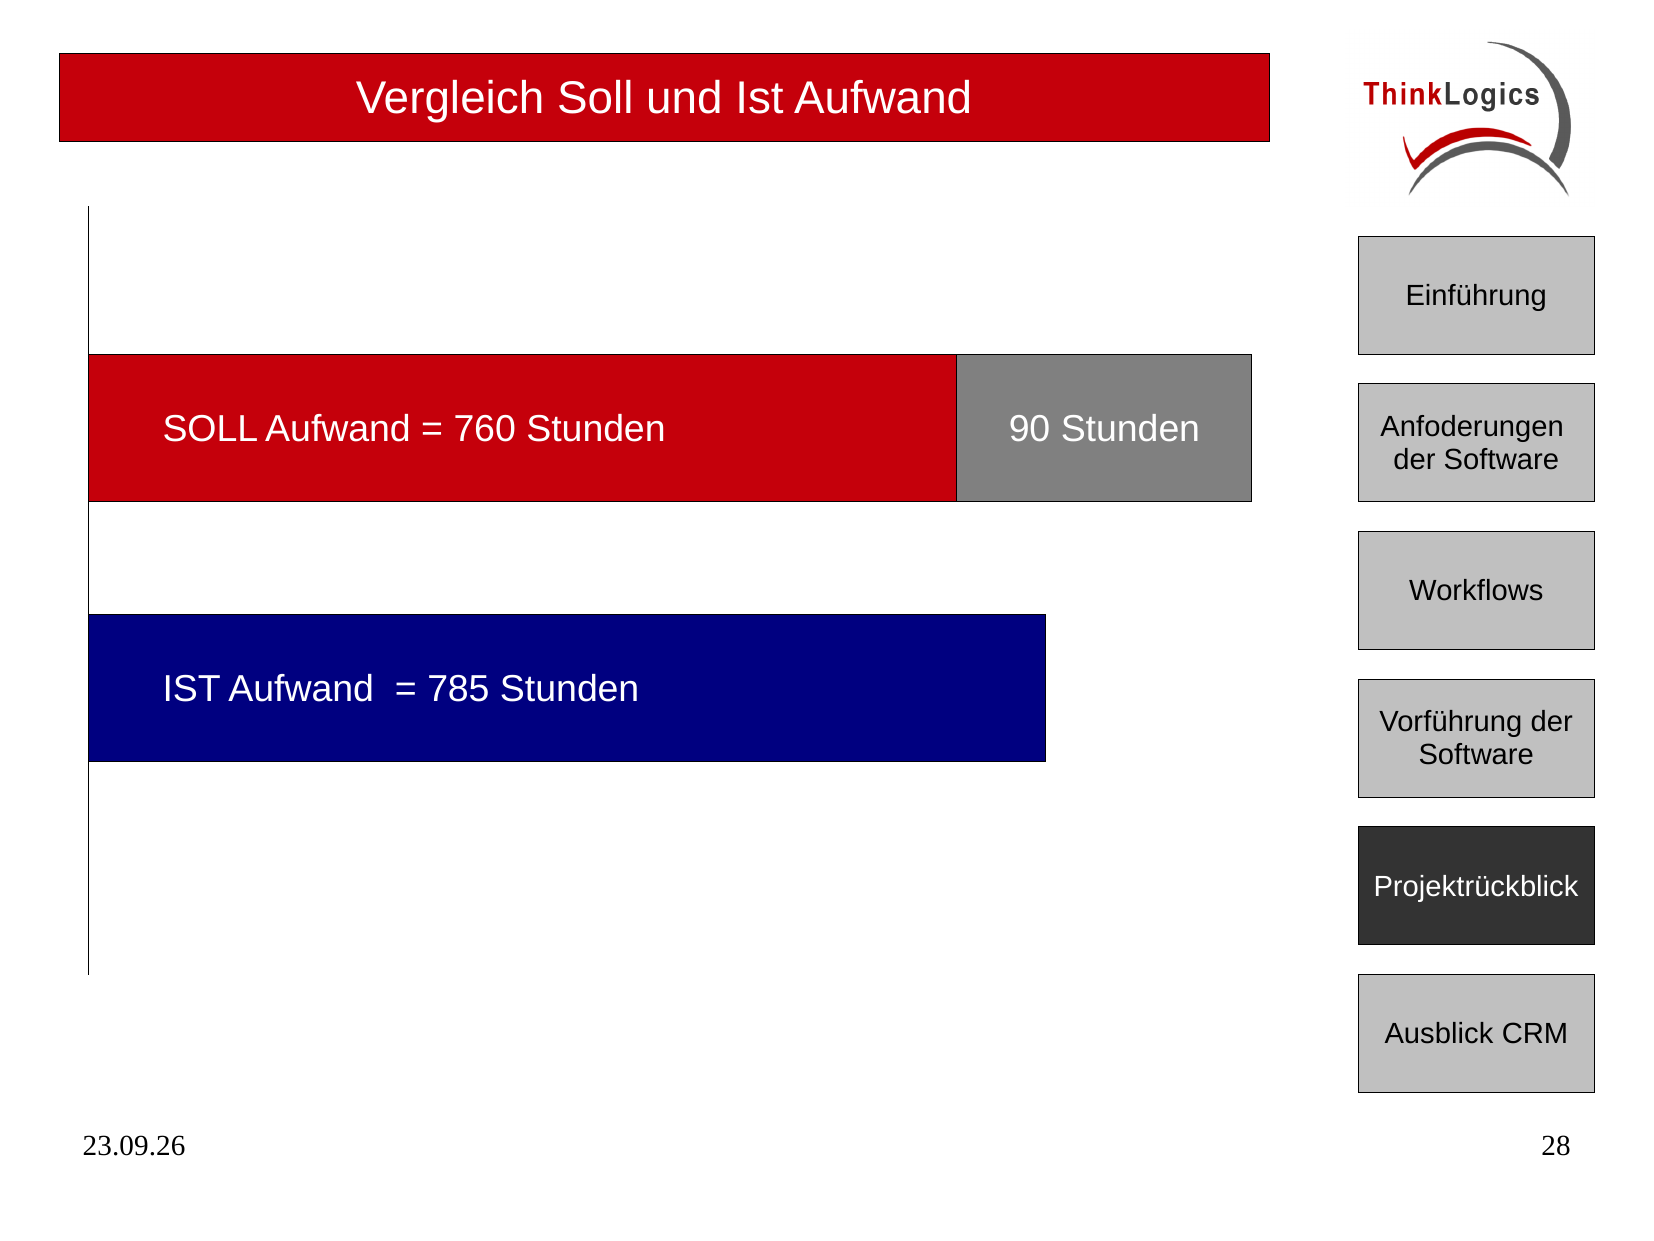

Vergleich Soll und Ist Aufwand
Einführung
SOLL Aufwand = 760 Stunden
90 Stunden
Anfoderungen
der Software
Workflows
IST Aufwand = 785 Stunden
Vorführung der
Software
Projektrückblick
Ausblick CRM
28